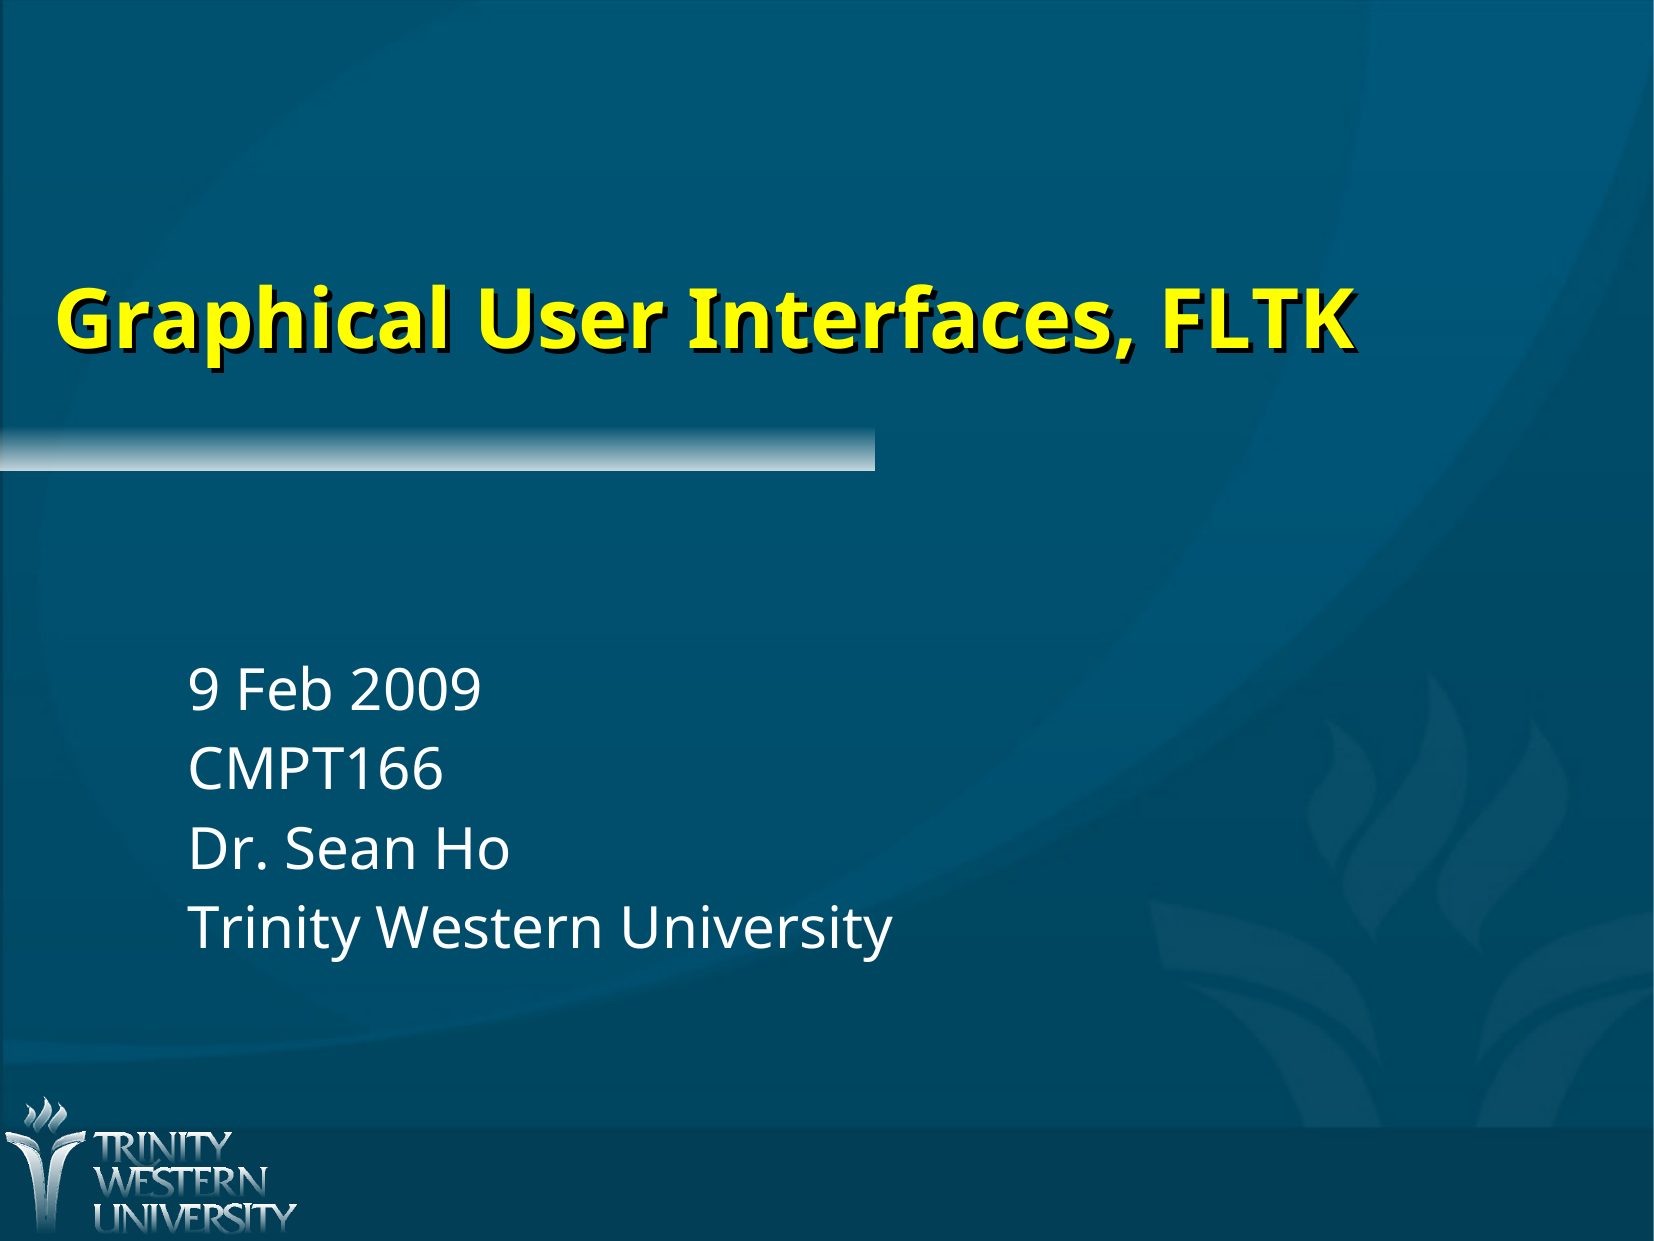

# Graphical User Interfaces, FLTK
9 Feb 2009
CMPT166
Dr. Sean Ho
Trinity Western University